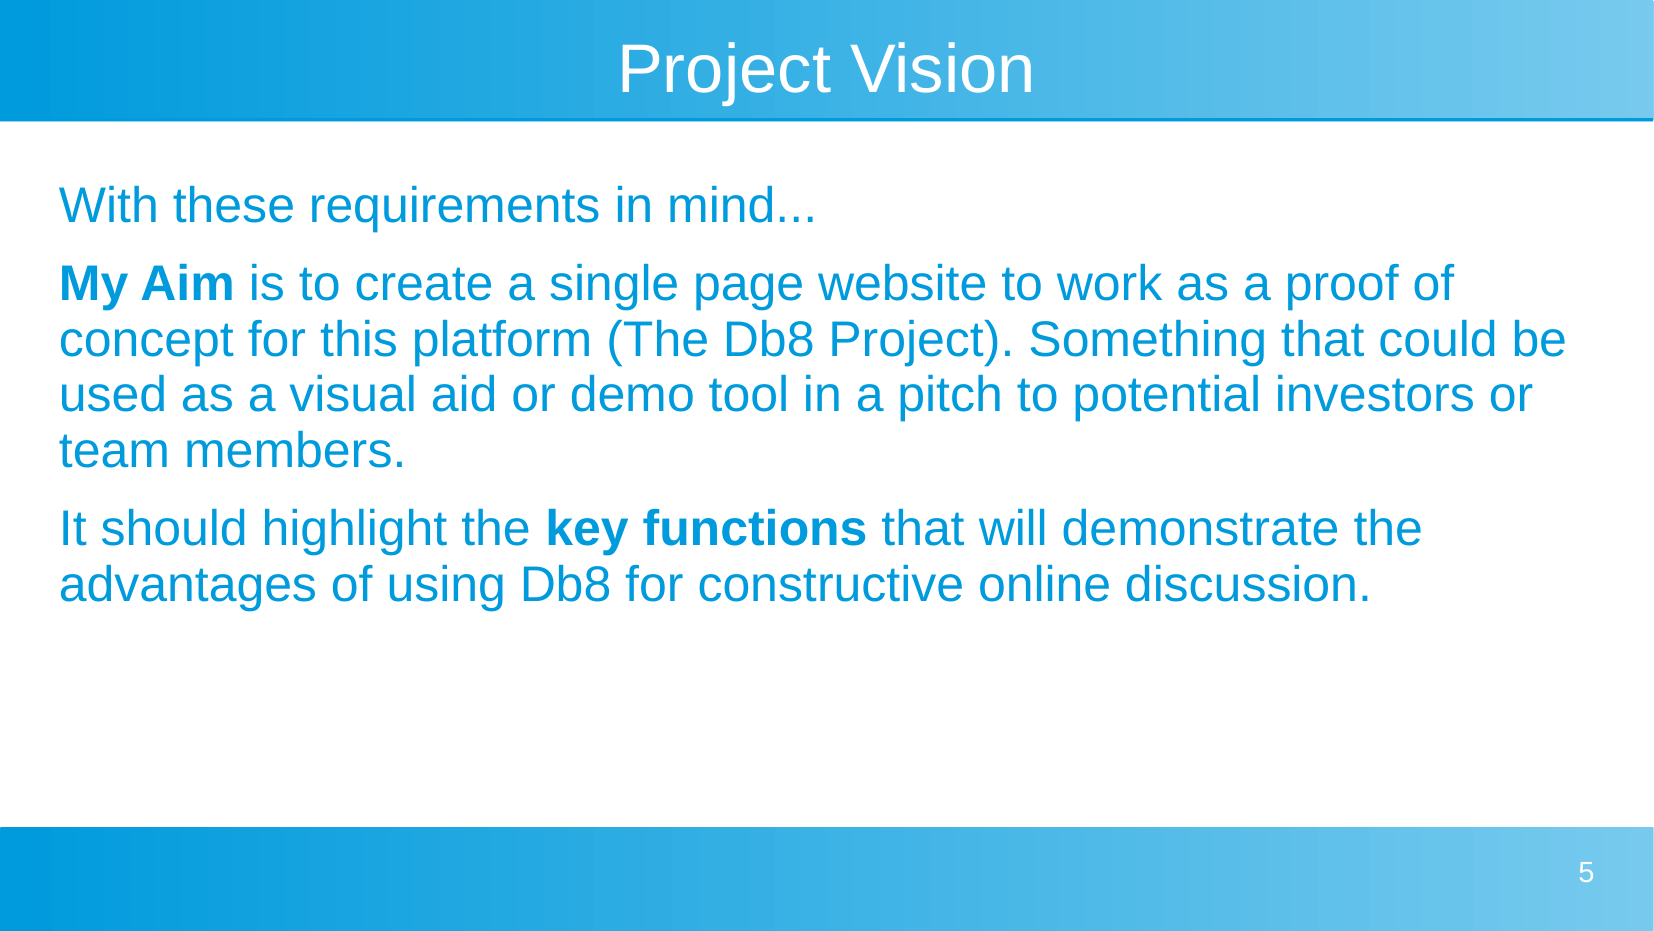

# Project Vision
With these requirements in mind...
My Aim is to create a single page website to work as a proof of concept for this platform (The Db8 Project). Something that could be used as a visual aid or demo tool in a pitch to potential investors or team members.
It should highlight the key functions that will demonstrate the advantages of using Db8 for constructive online discussion.
5